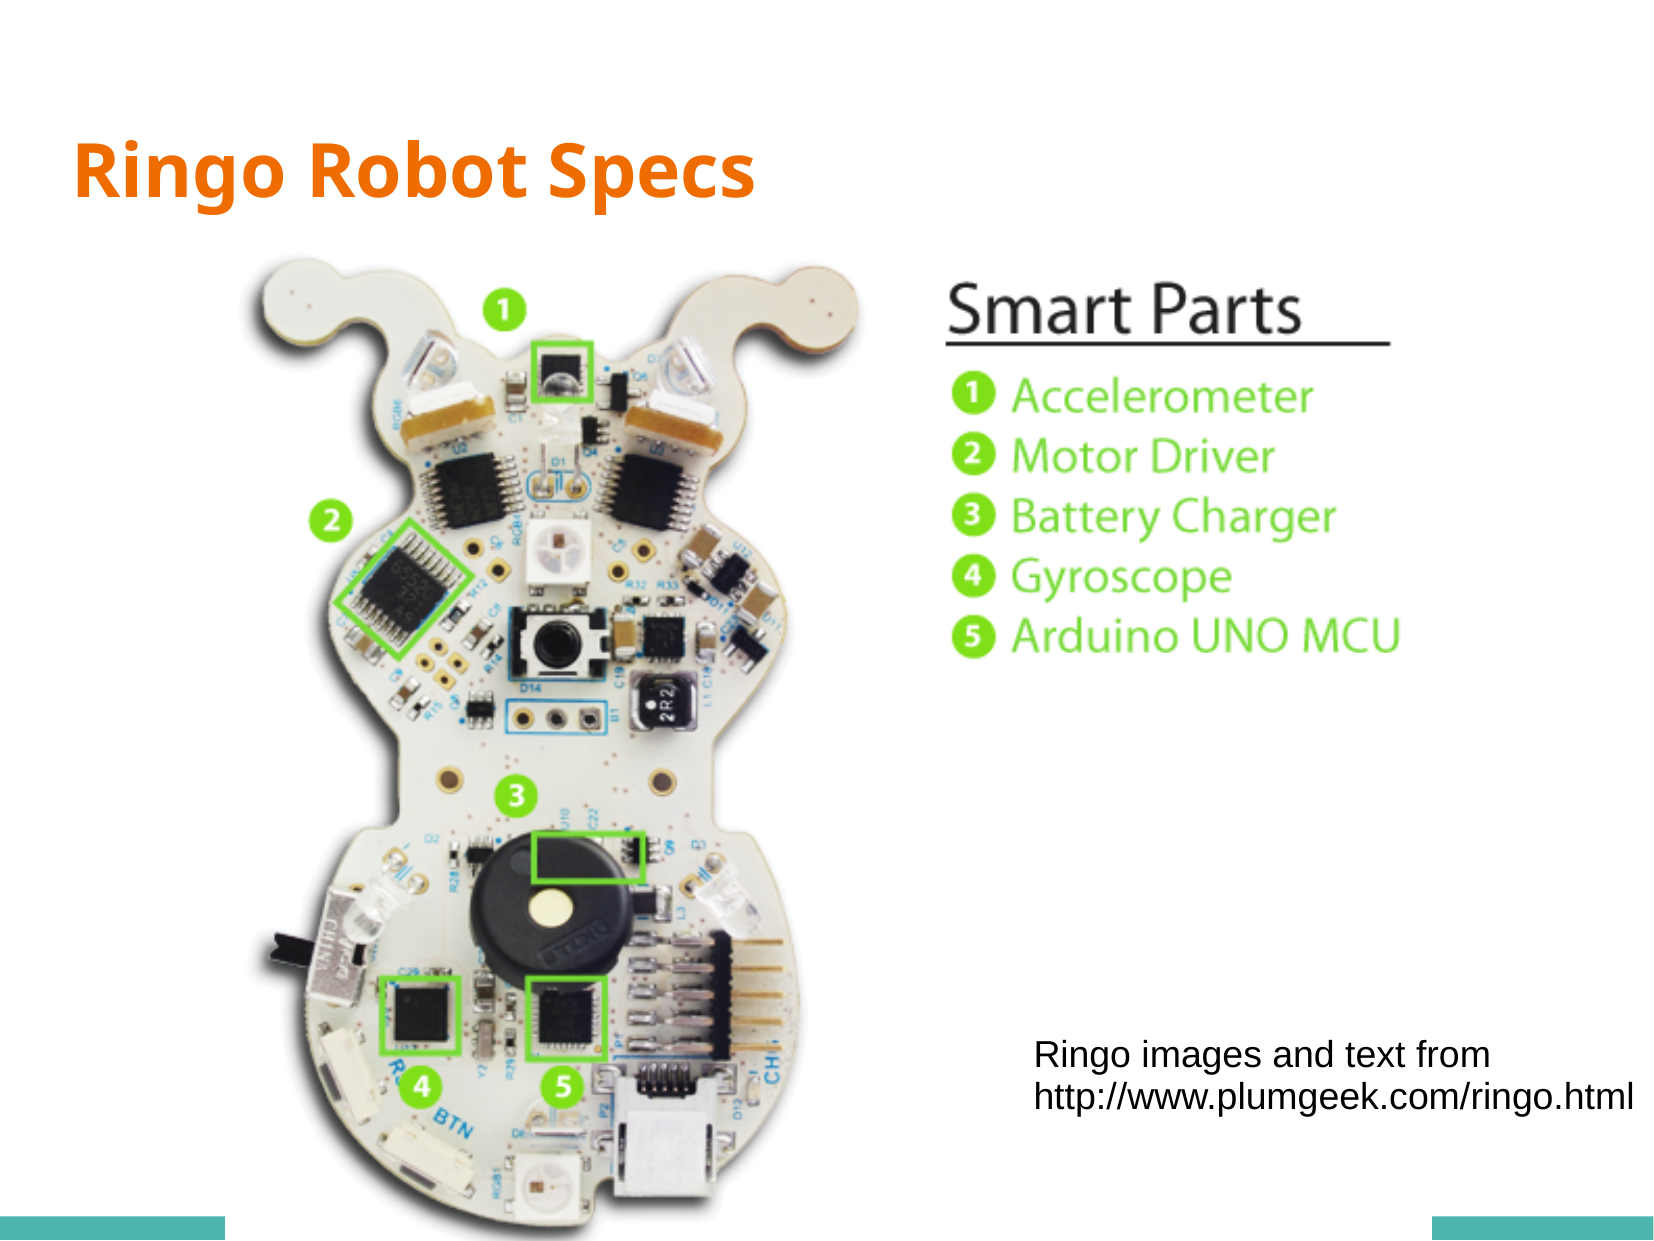

# Ringo Robot Specs
Ringo images and text from
http://www.plumgeek.com/ringo.html